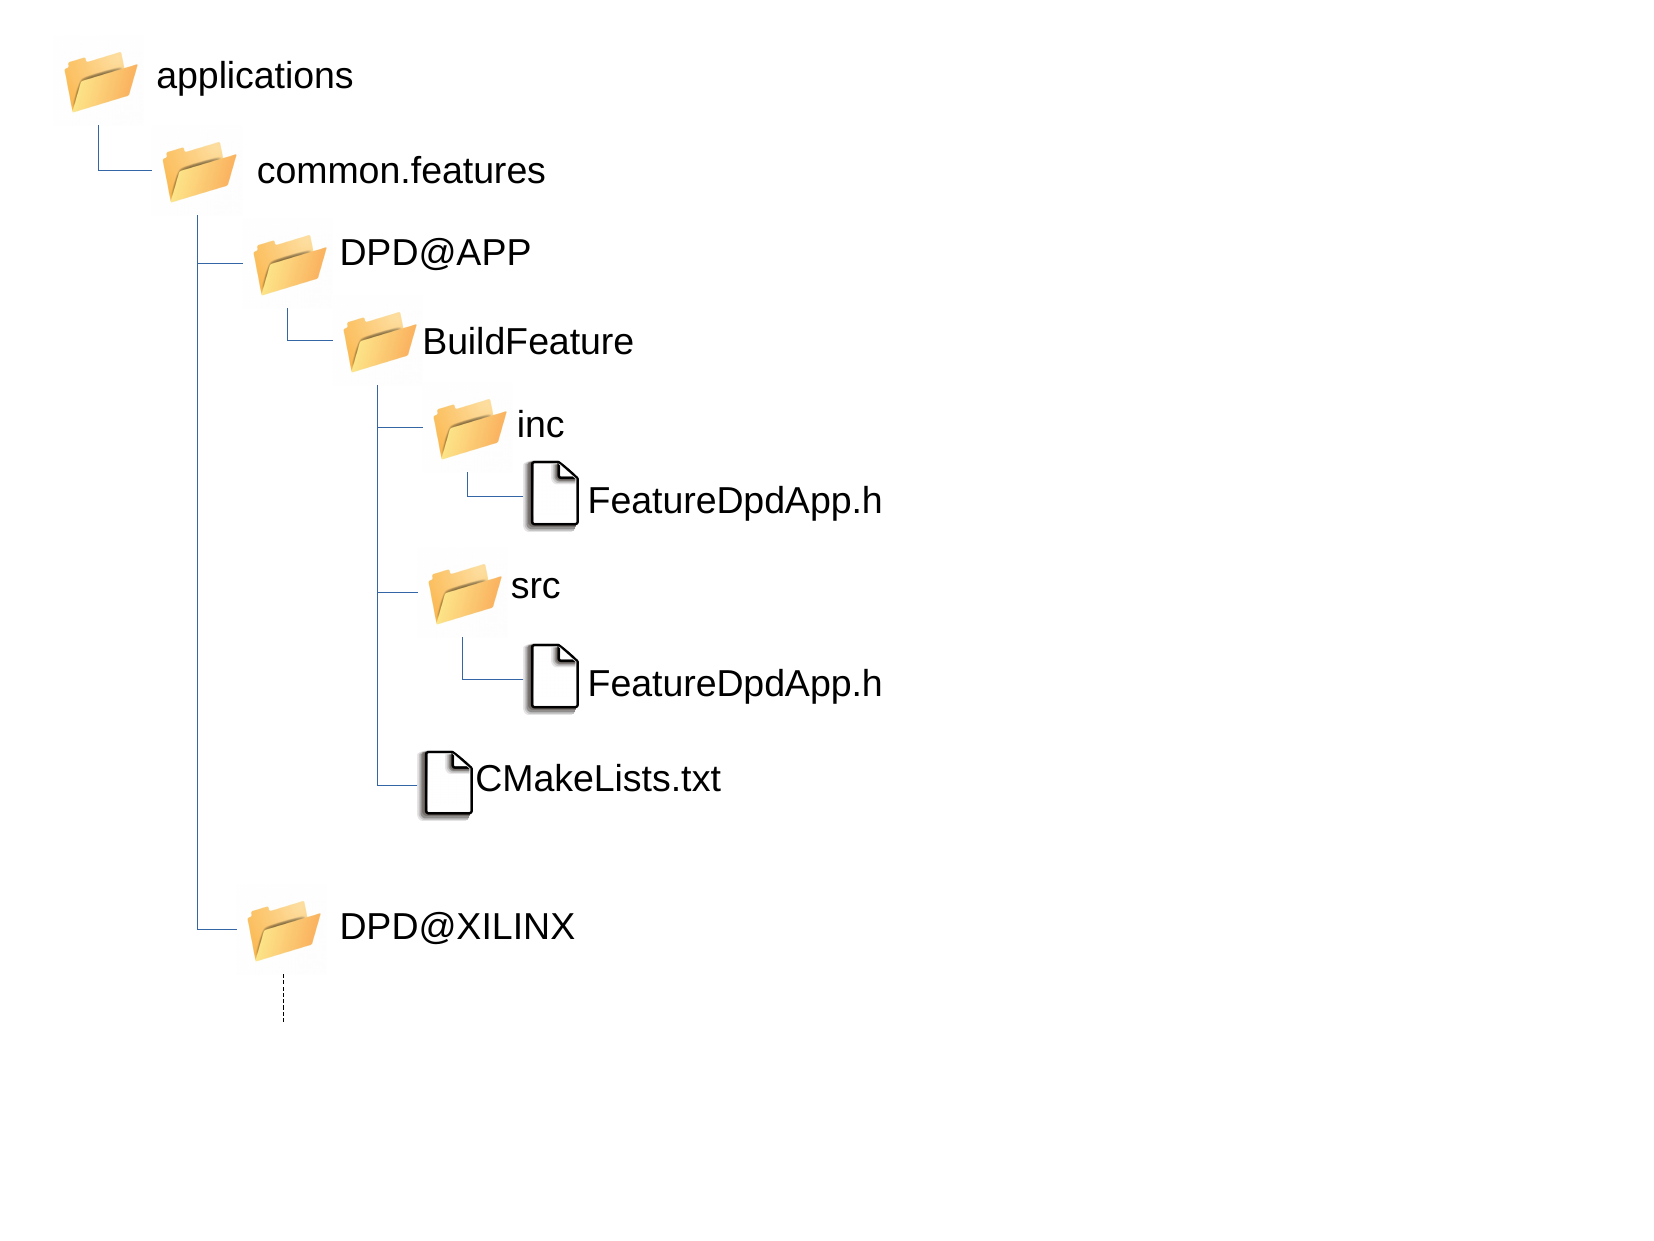

applications
common.features
DPD@APP
BuildFeature
inc
FeatureDpdApp.h
src
FeatureDpdApp.h
CMakeLists.txt
DPD@XILINX